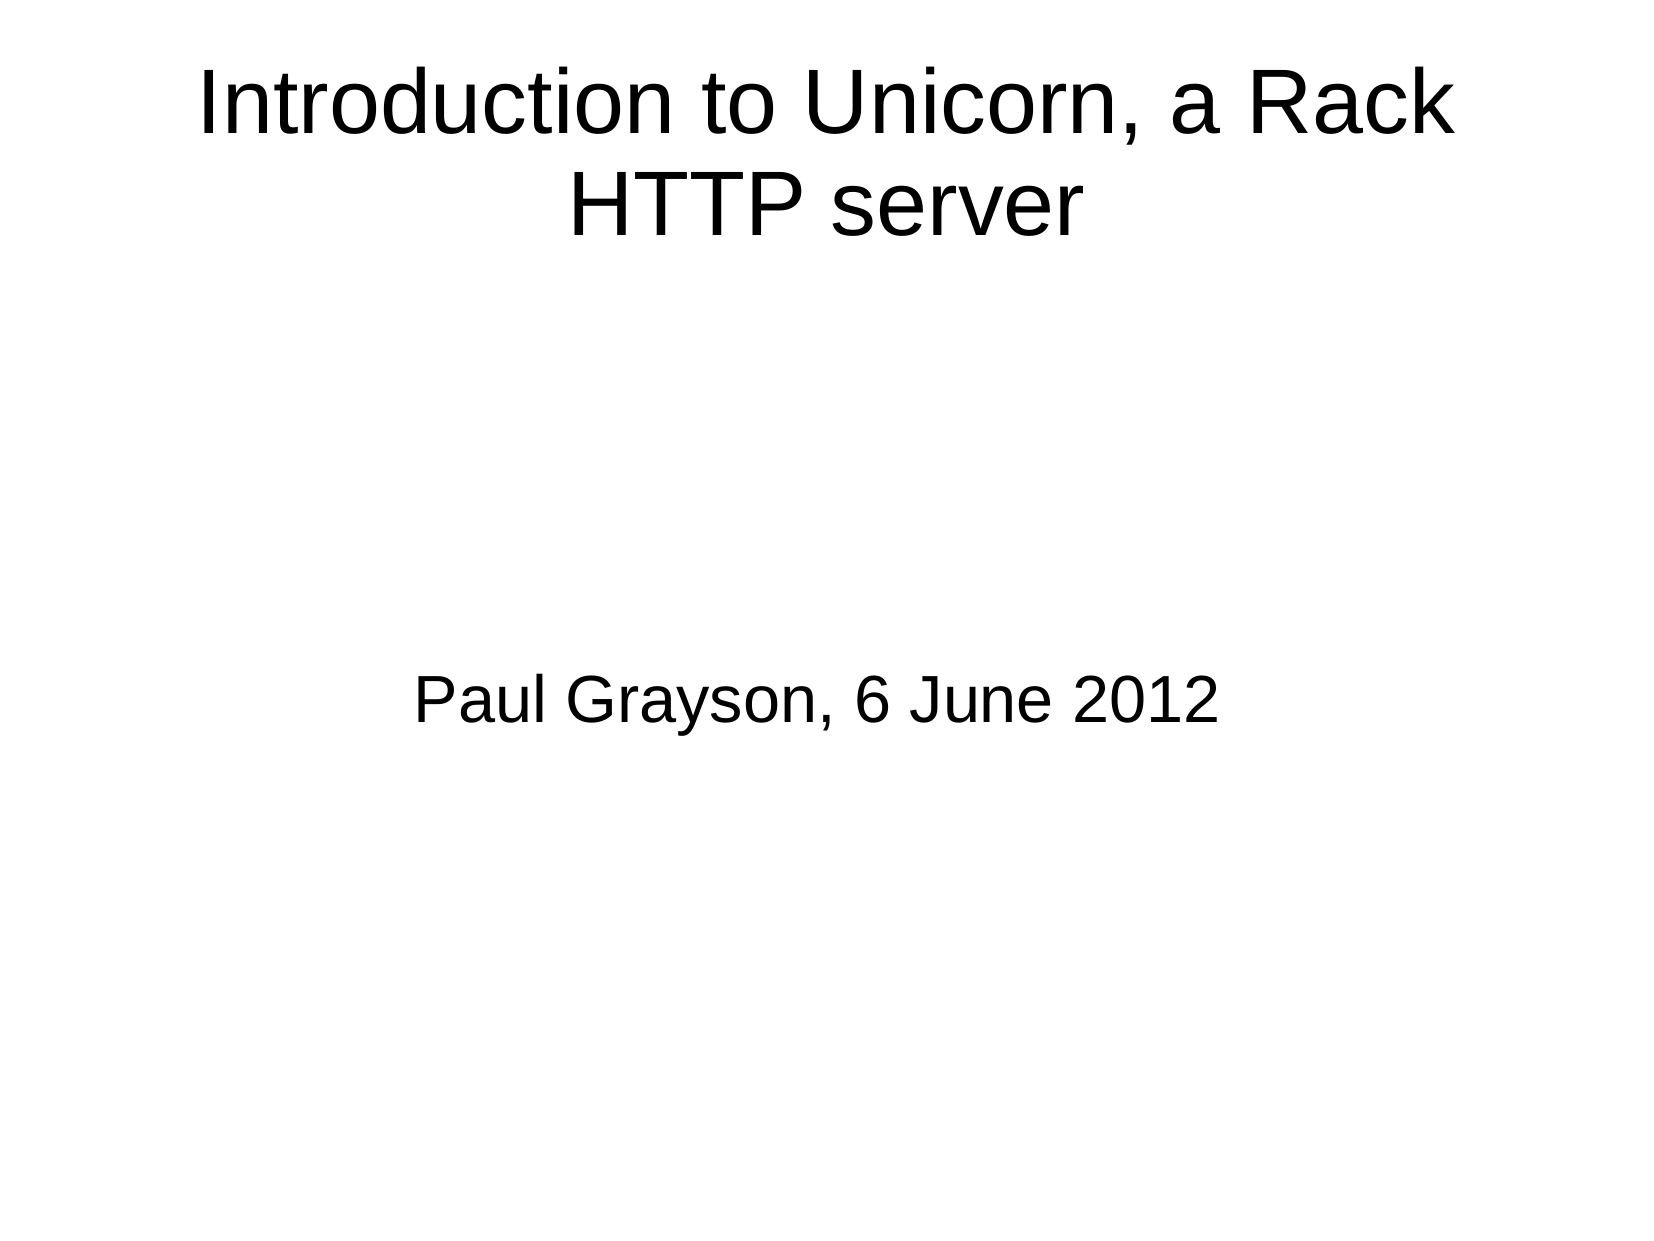

# Introduction to Unicorn, a Rack HTTP server
Paul Grayson, 6 June 2012